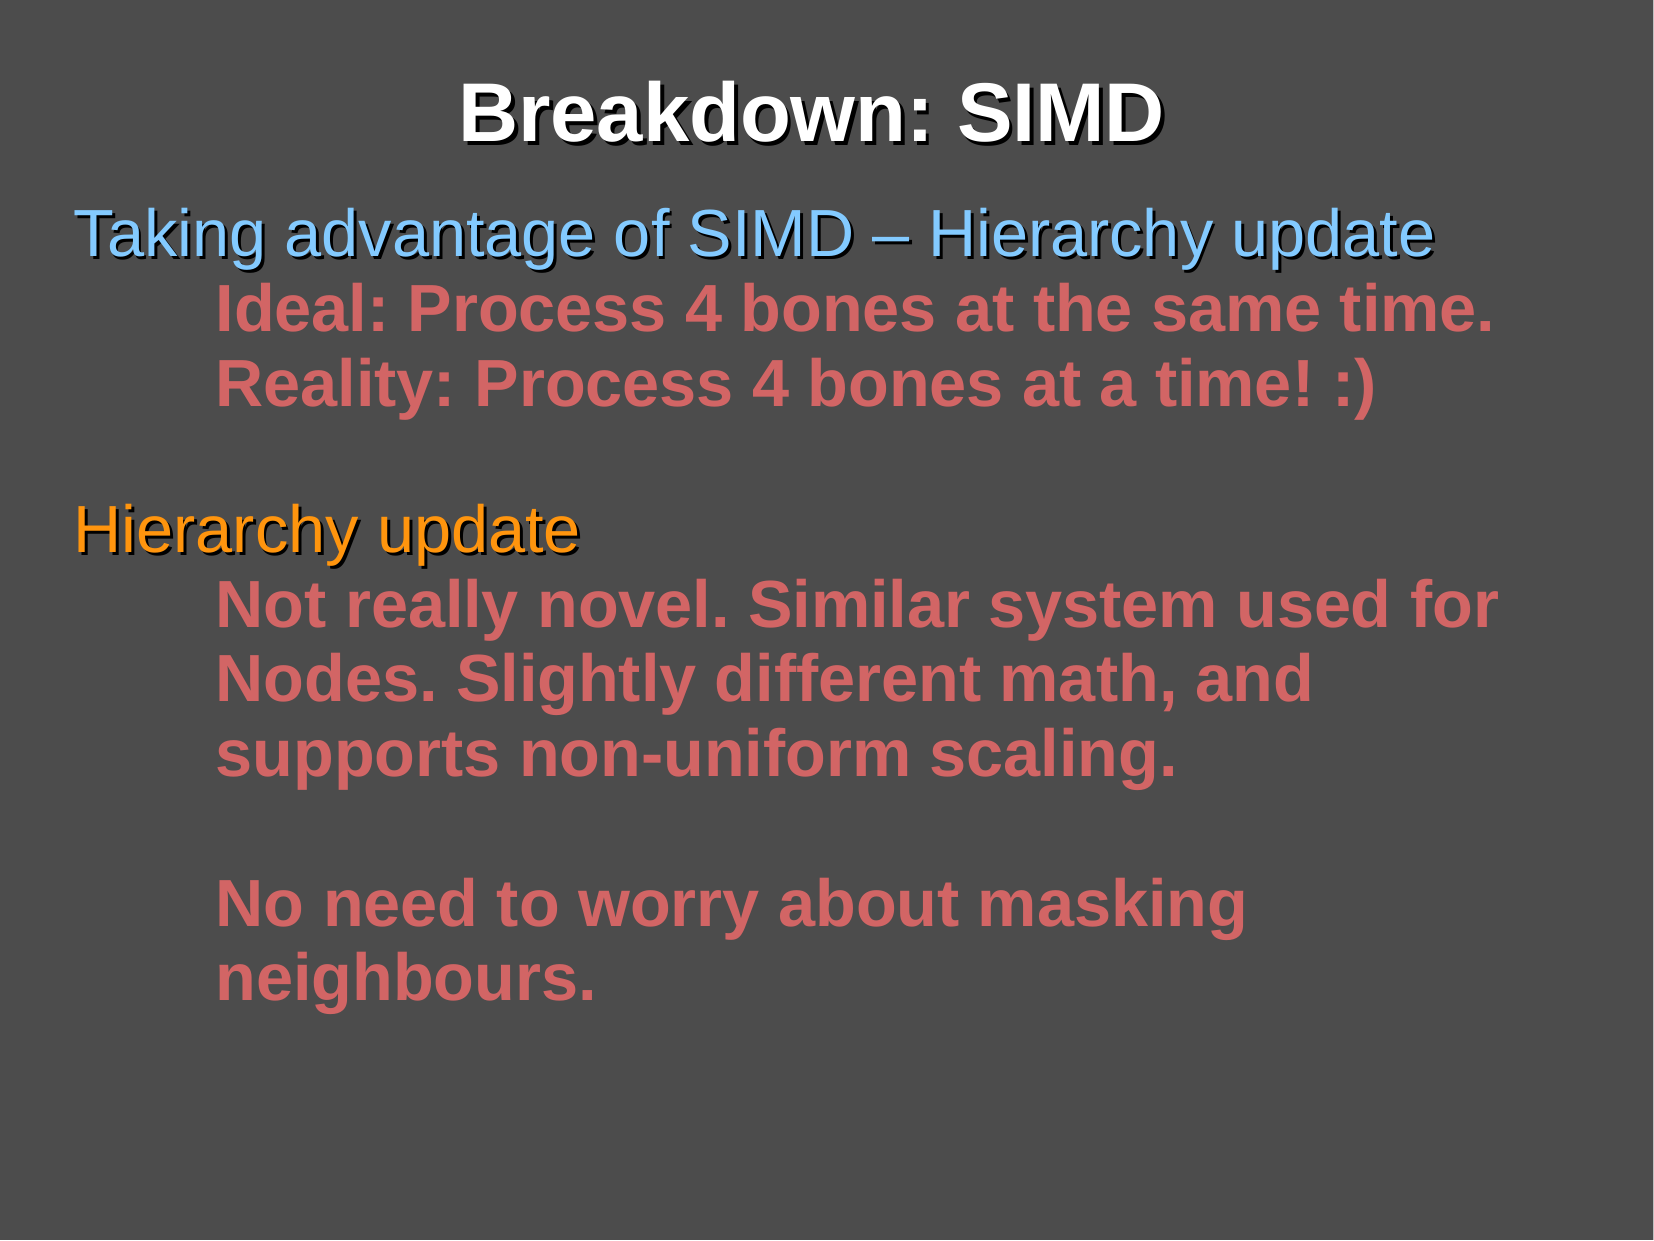

Breakdown: SIMD
Taking advantage of SIMD – Hierarchy update
Ideal: Process 4 bones at the same time.
Reality: Process 4 bones at a time! :)
Hierarchy update
Not really novel. Similar system used for Nodes. Slightly different math, and supports non-uniform scaling.
No need to worry about masking neighbours.